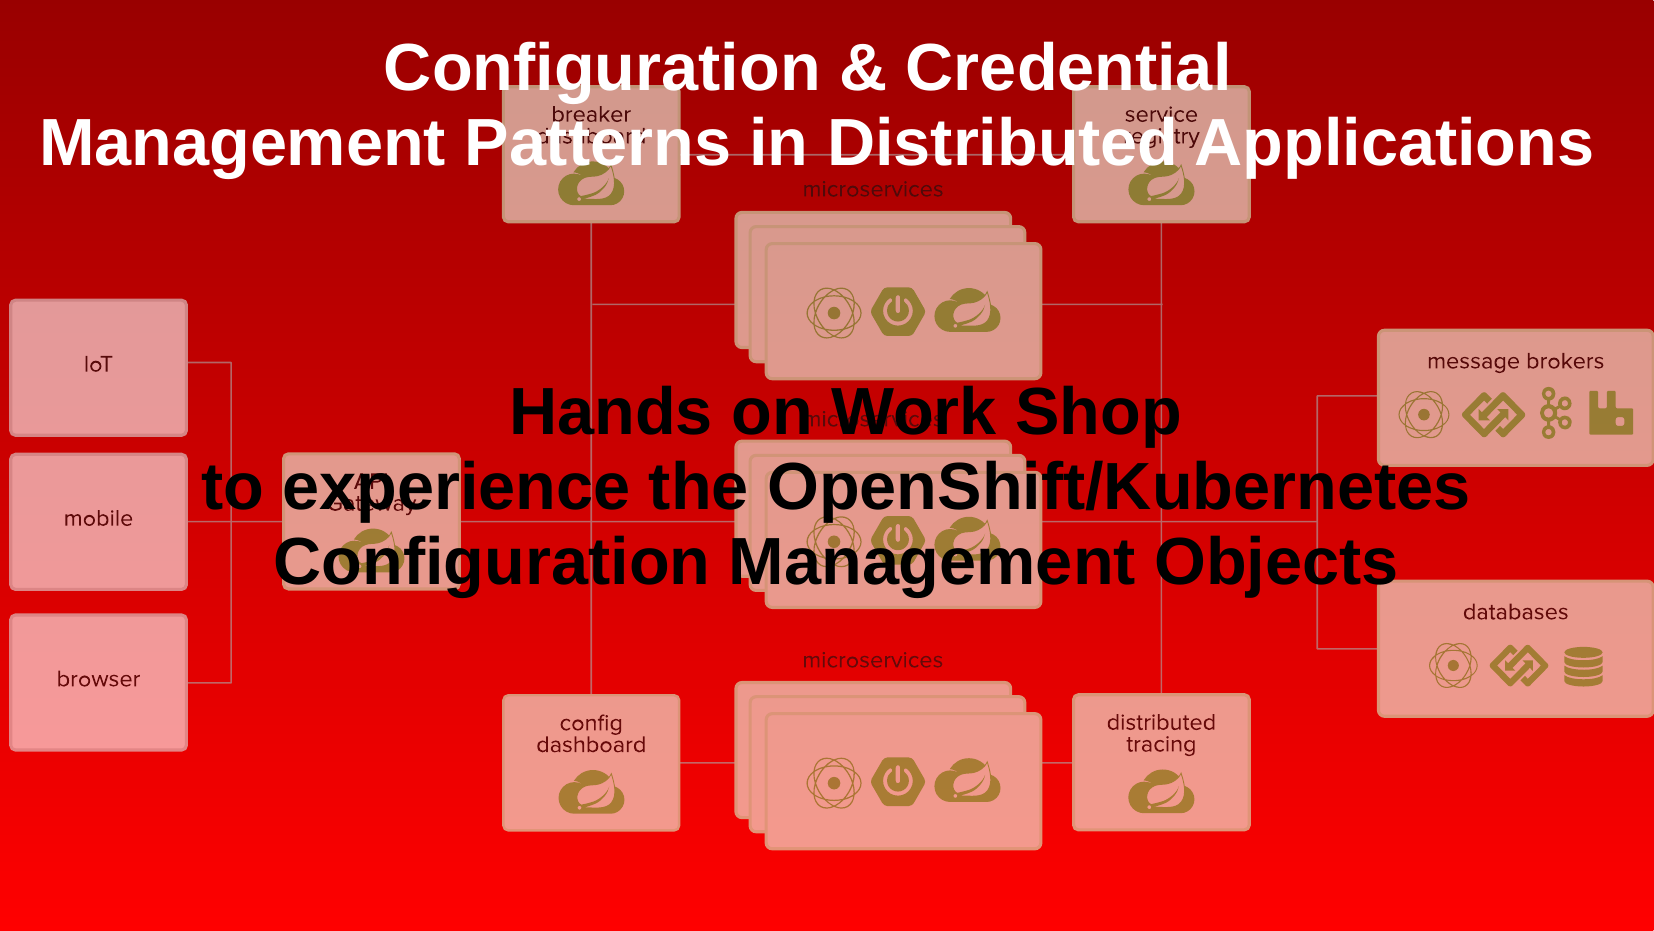

# Configuration & Credential Management Patterns in Distributed Applications
Hands on Work Shop
to experience the OpenShift/Kubernetes Configuration Management Objects